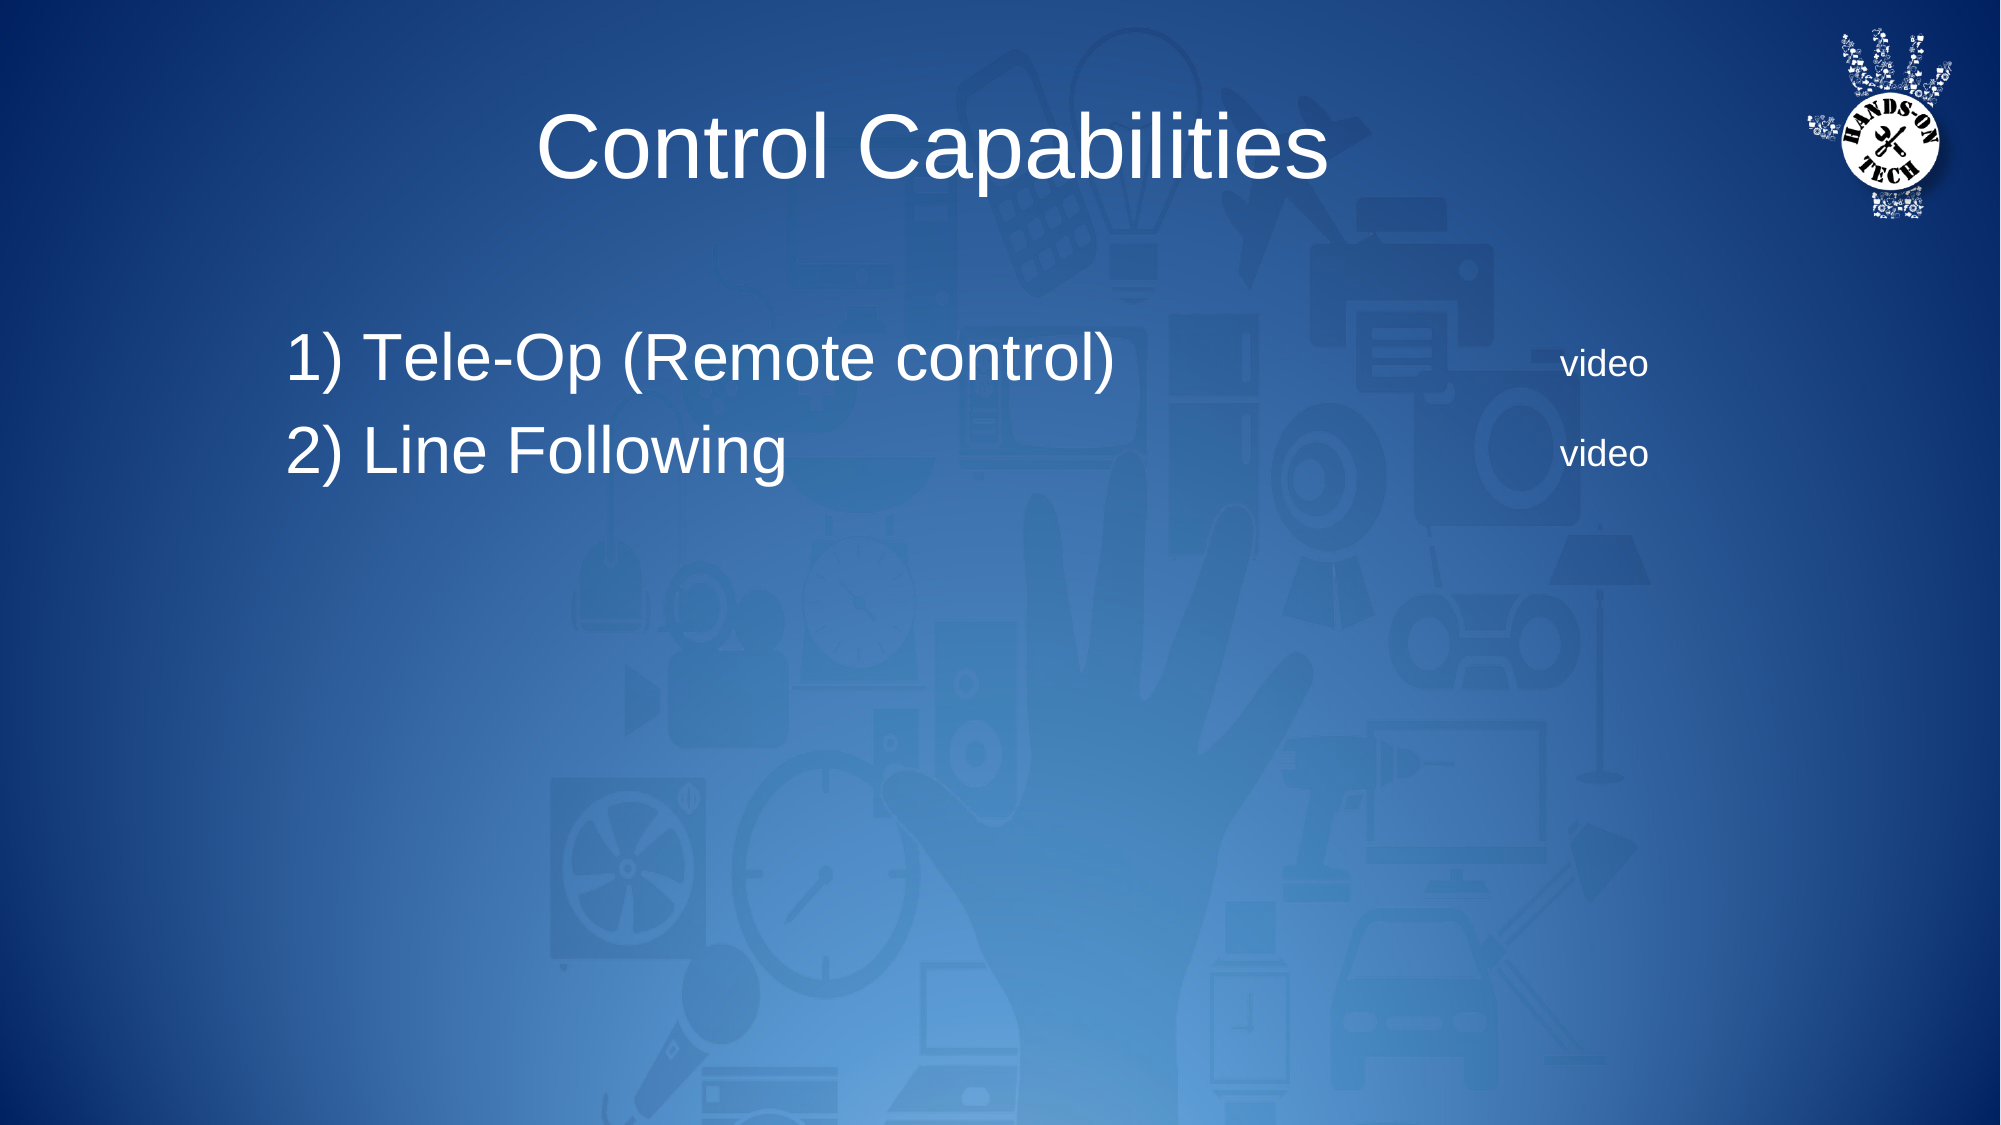

Control Capabilities
 Tele-Op (Remote control)
 Line Following
video
video